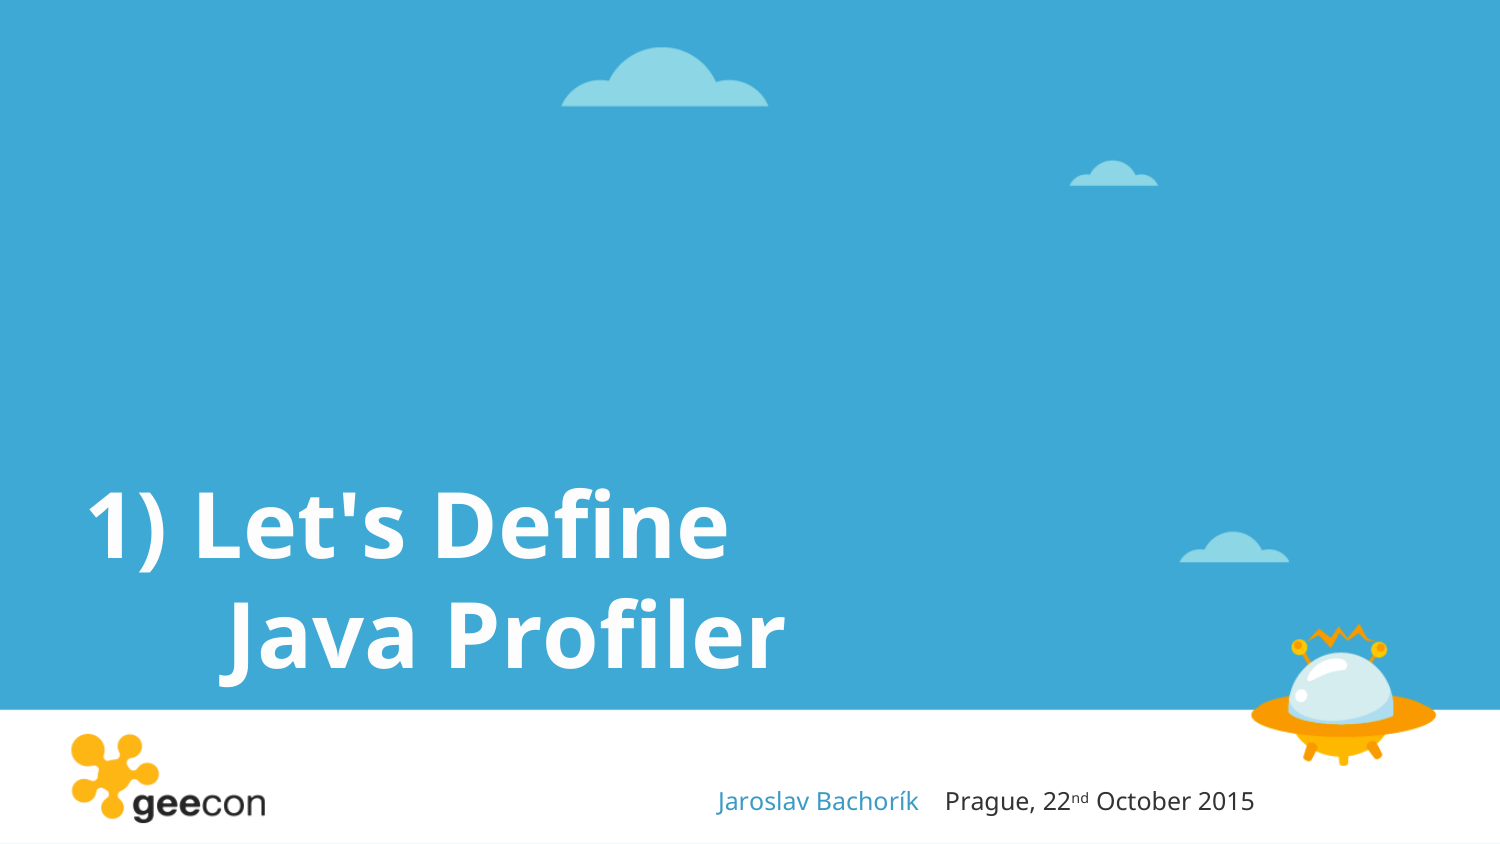

# 1) Let's Define Java Profiler
Jaroslav Bachorík Prague, 22nd October 2015